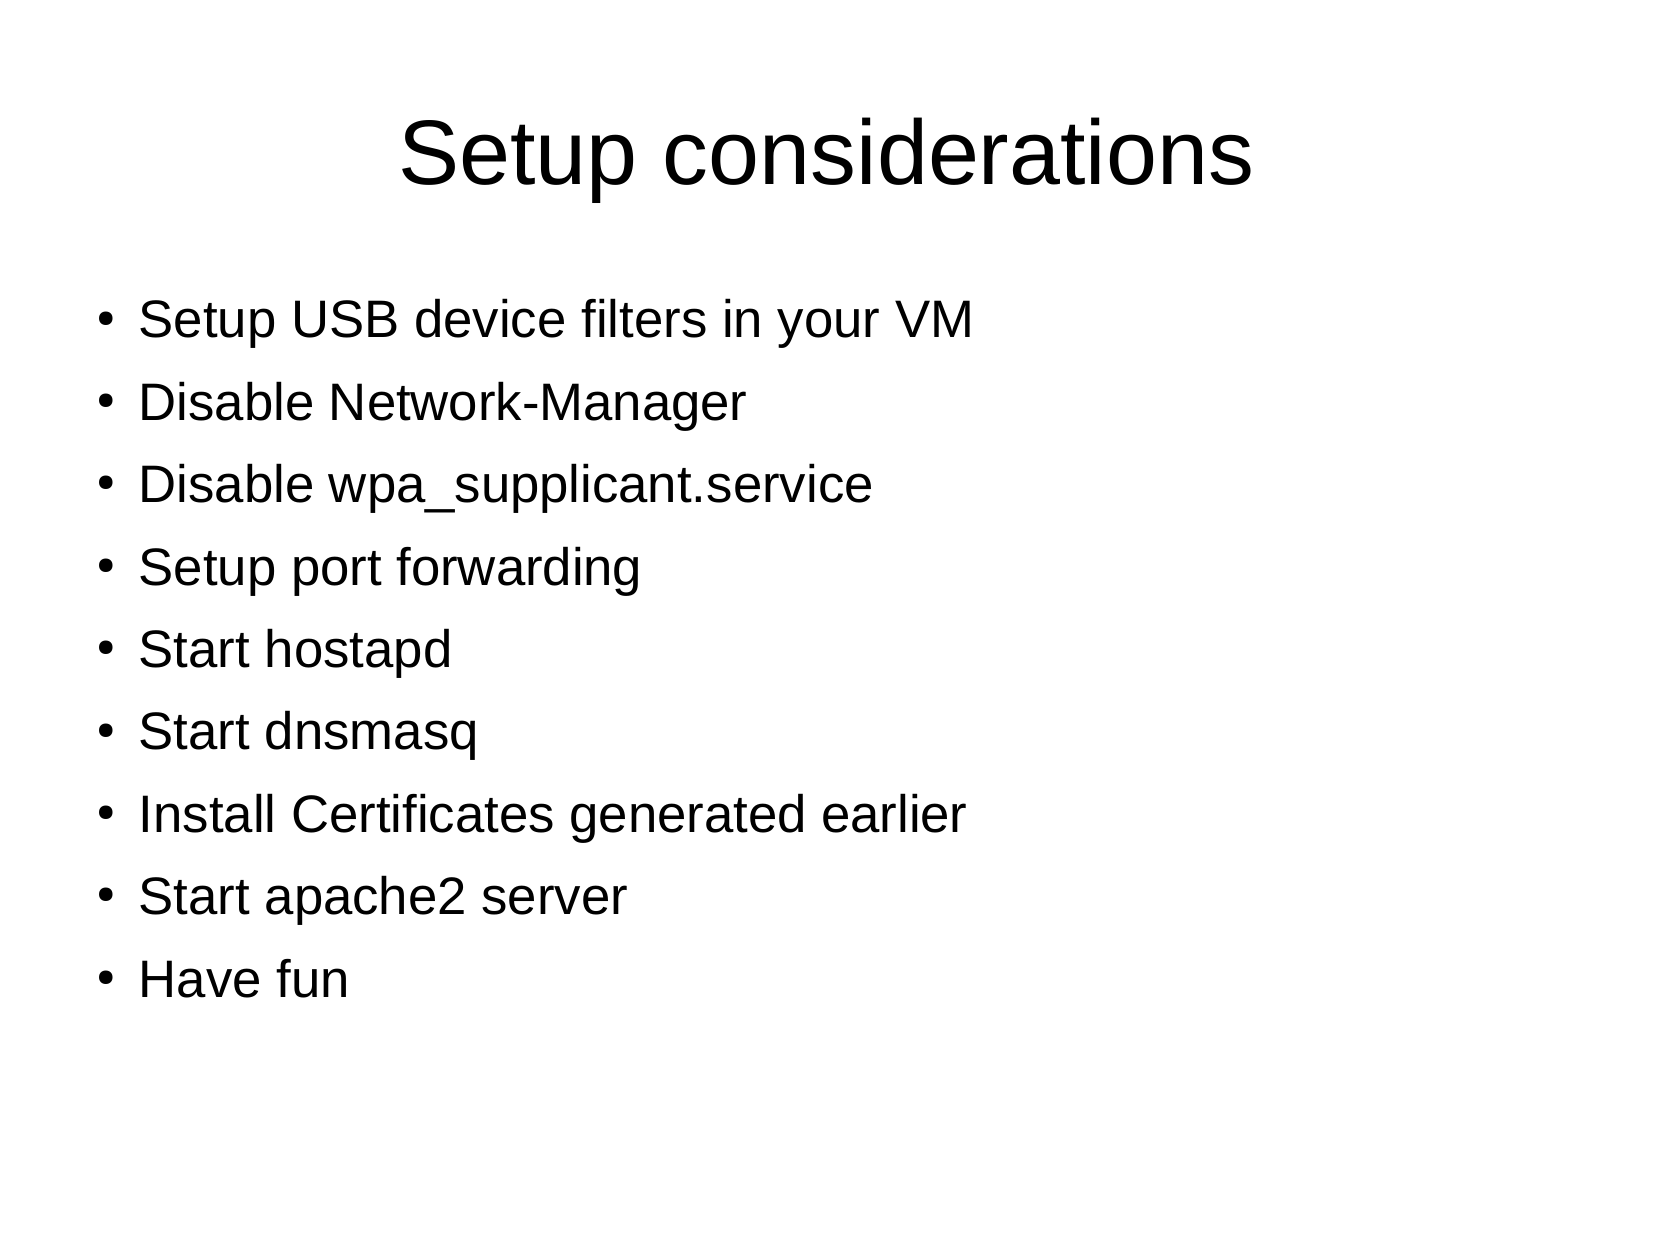

# Setup considerations
Setup USB device filters in your VM
Disable Network-Manager
Disable wpa_supplicant.service
Setup port forwarding
Start hostapd
Start dnsmasq
Install Certificates generated earlier
Start apache2 server
Have fun